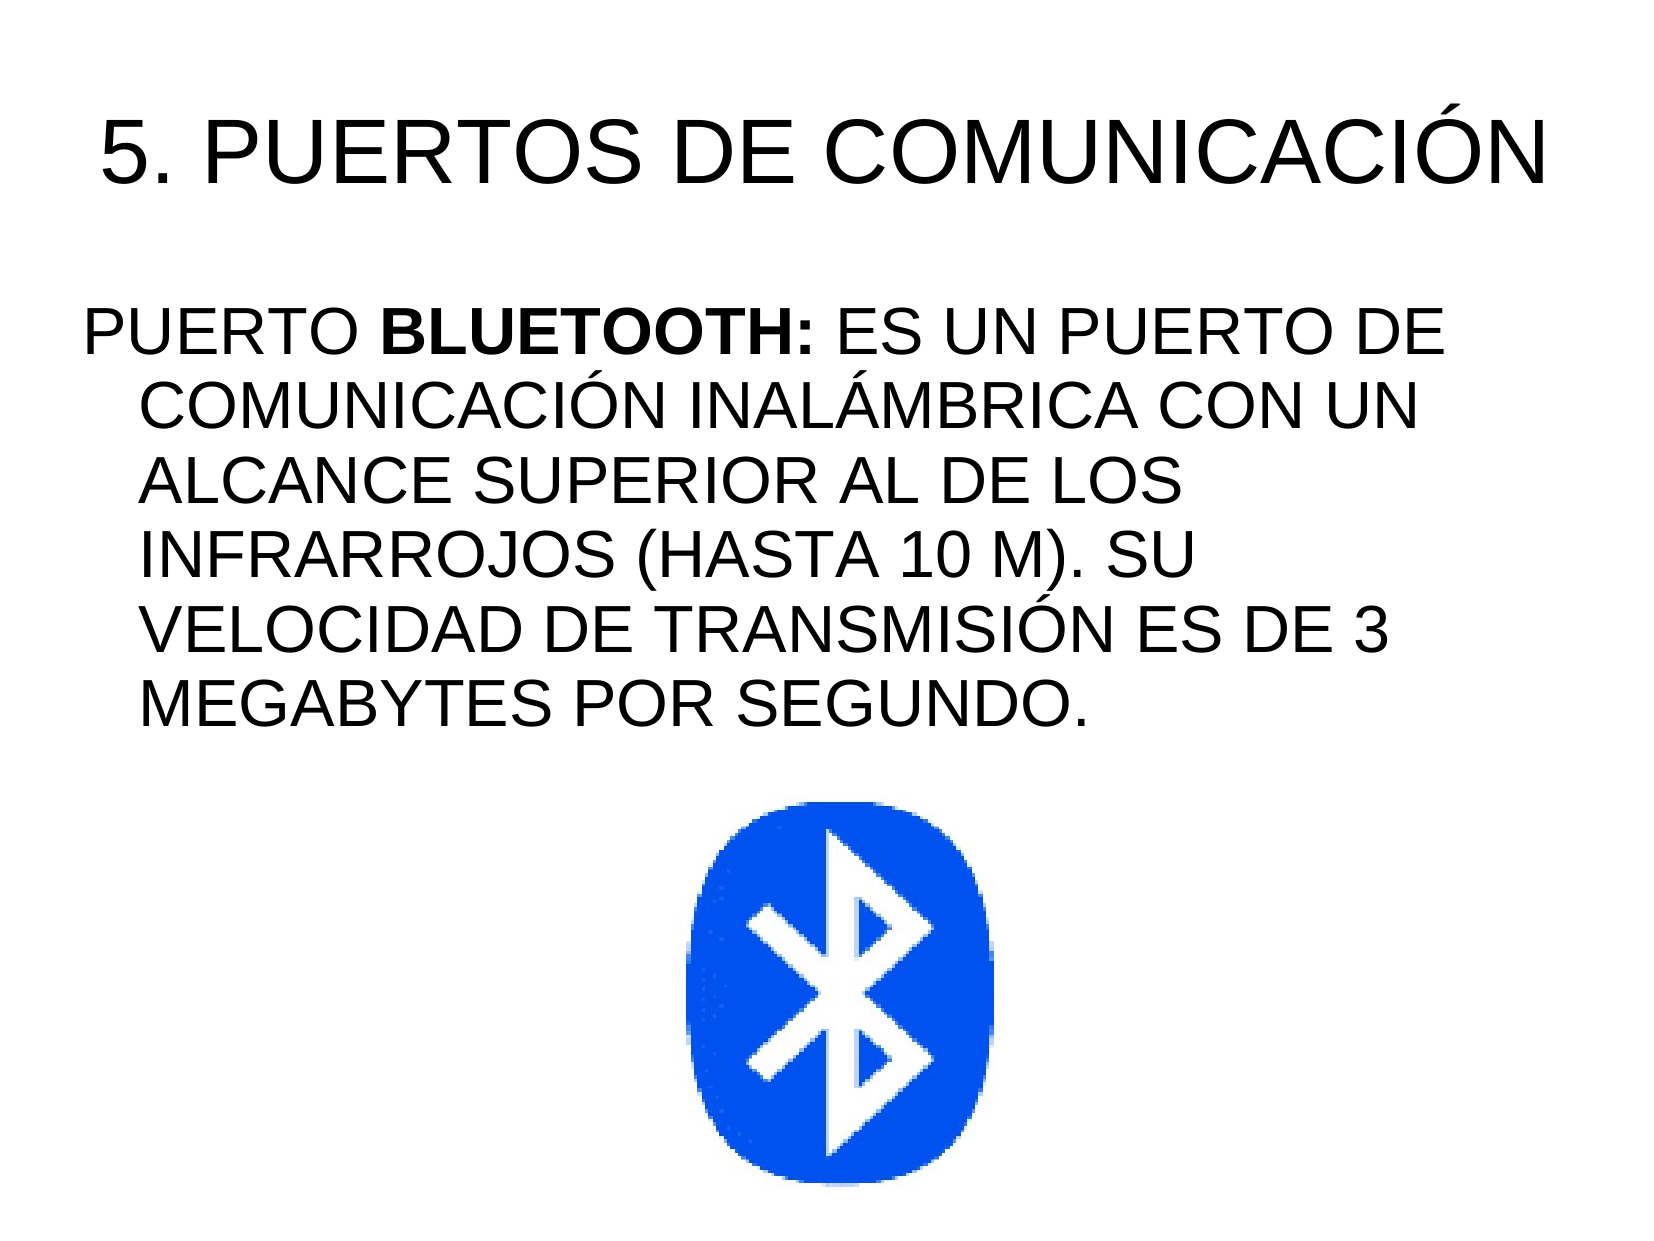

# 5. PUERTOS DE COMUNICACIÓN
PUERTO BLUETOOTH: ES UN PUERTO DE COMUNICACIÓN INALÁMBRICA CON UN ALCANCE SUPERIOR AL DE LOS INFRARROJOS (HASTA 10 M). SU VELOCIDAD DE TRANSMISIÓN ES DE 3 MEGABYTES POR SEGUNDO.